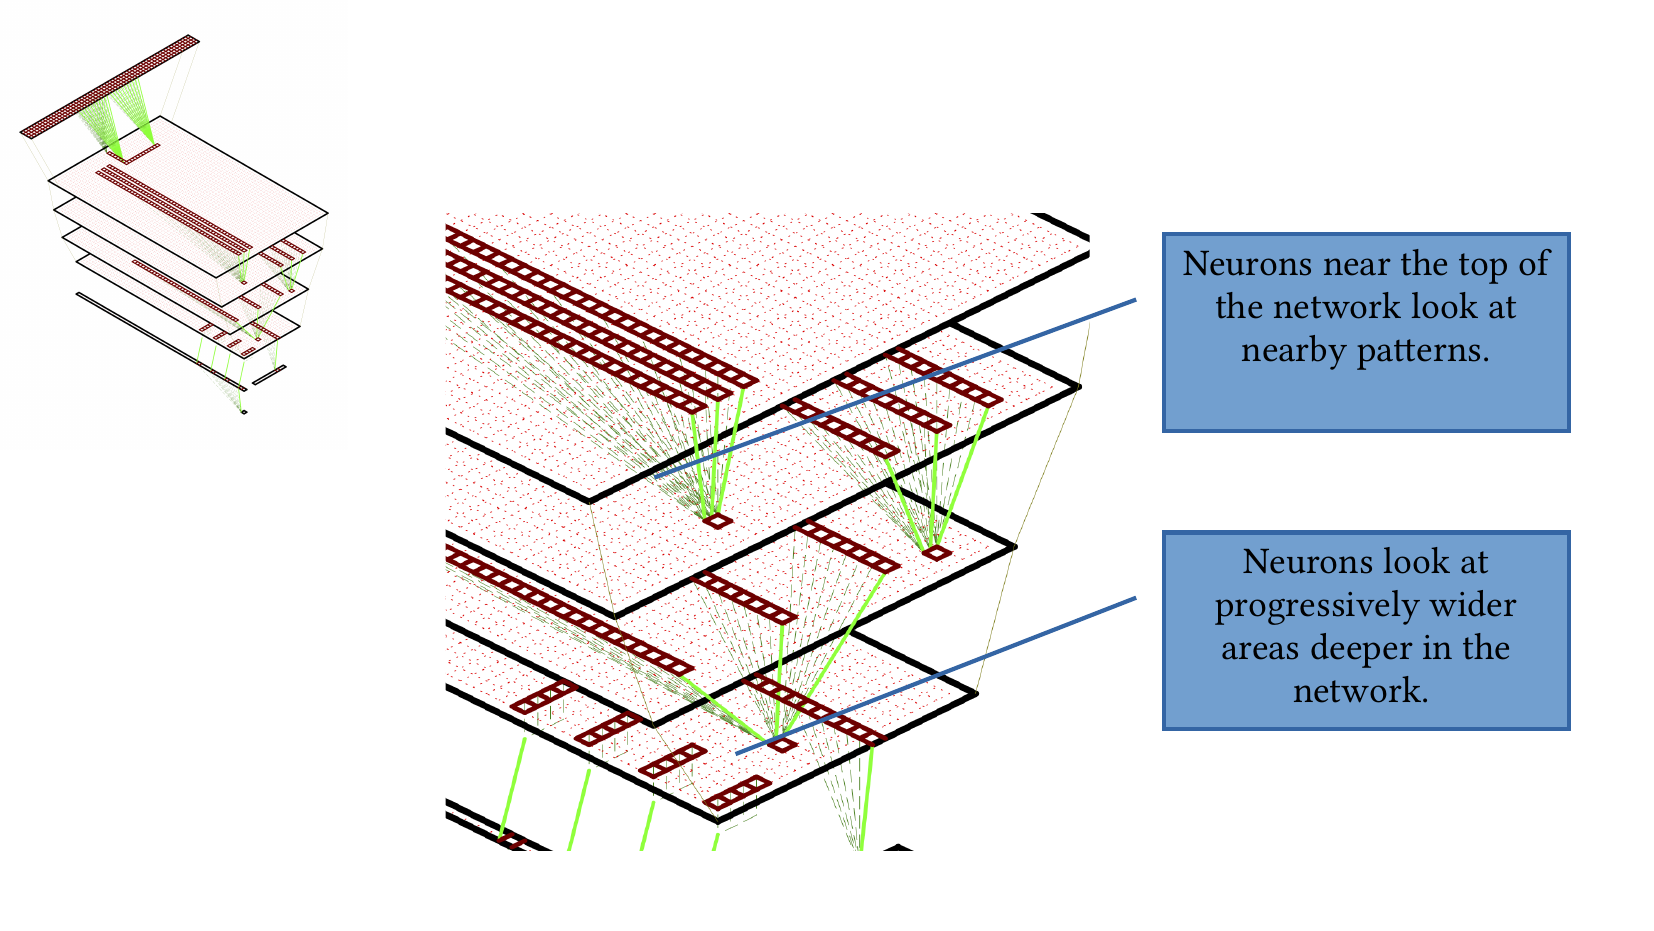

Neurons near the top of the network look at nearby patterns.
Neurons look at progressively wider areas deeper in the network.